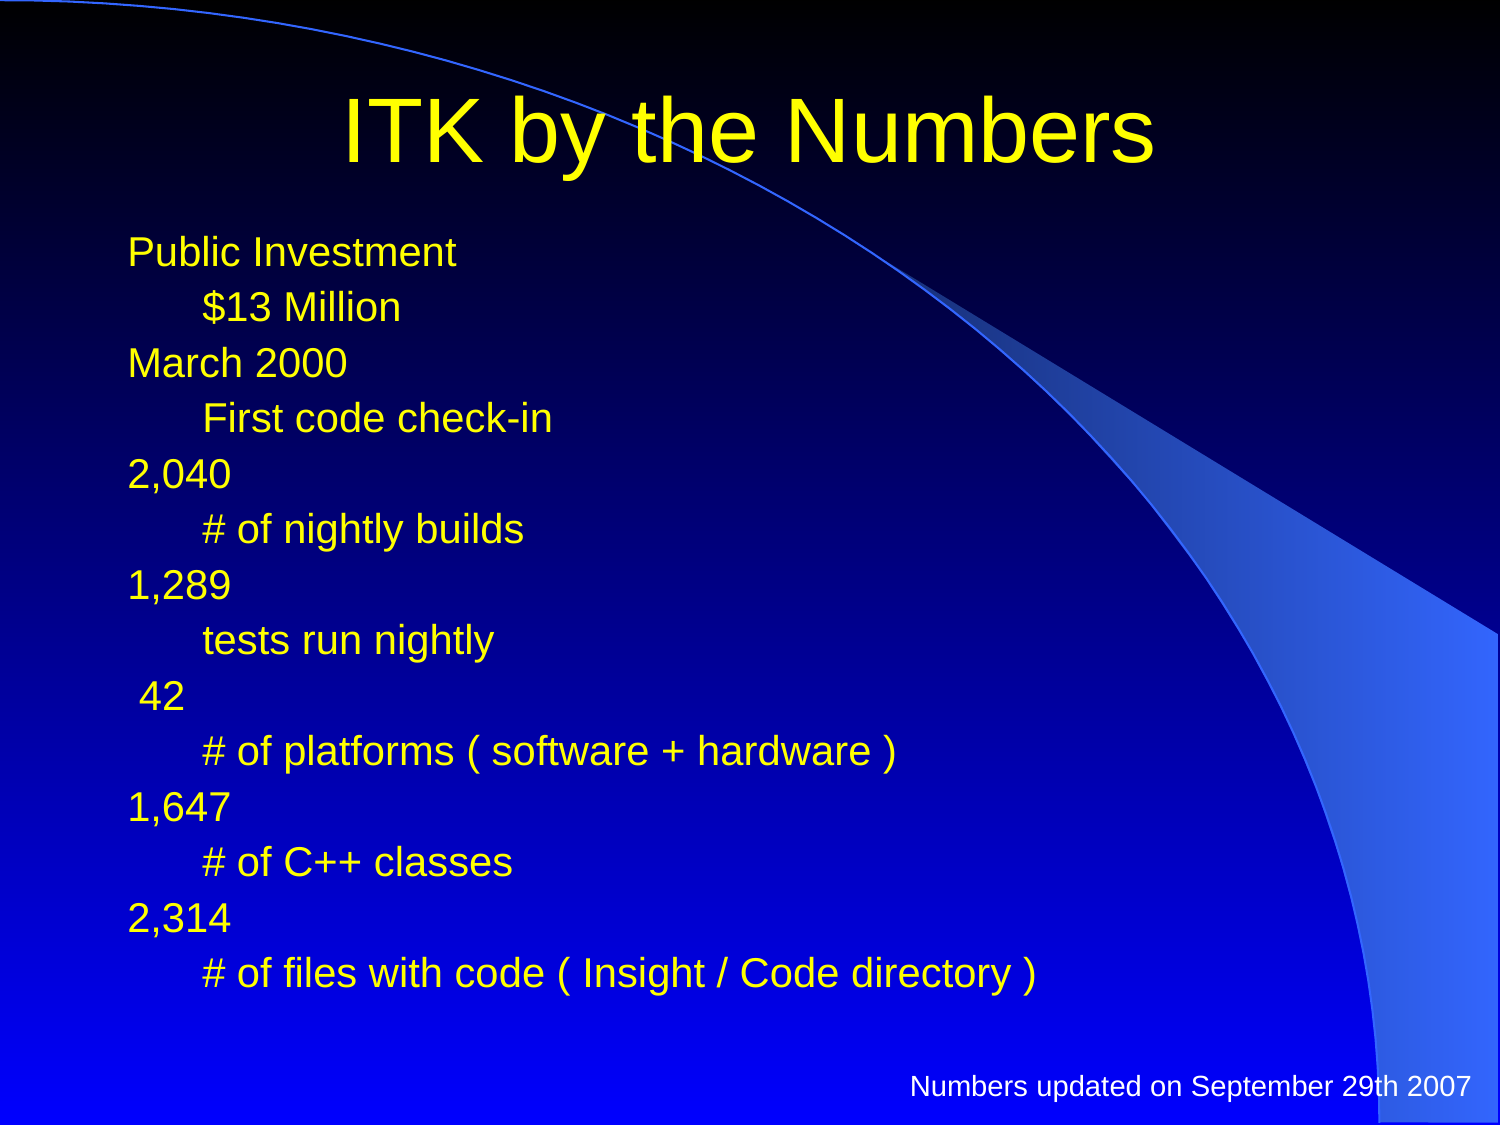

# ITK by the Numbers
Public Investment
$13 Million
March 2000
First code check-in
2,040
# of nightly builds
1,289
tests run nightly
 42
# of platforms ( software + hardware )
1,647
# of C++ classes
2,314
# of files with code ( Insight / Code directory )
Numbers updated on September 29th 2007